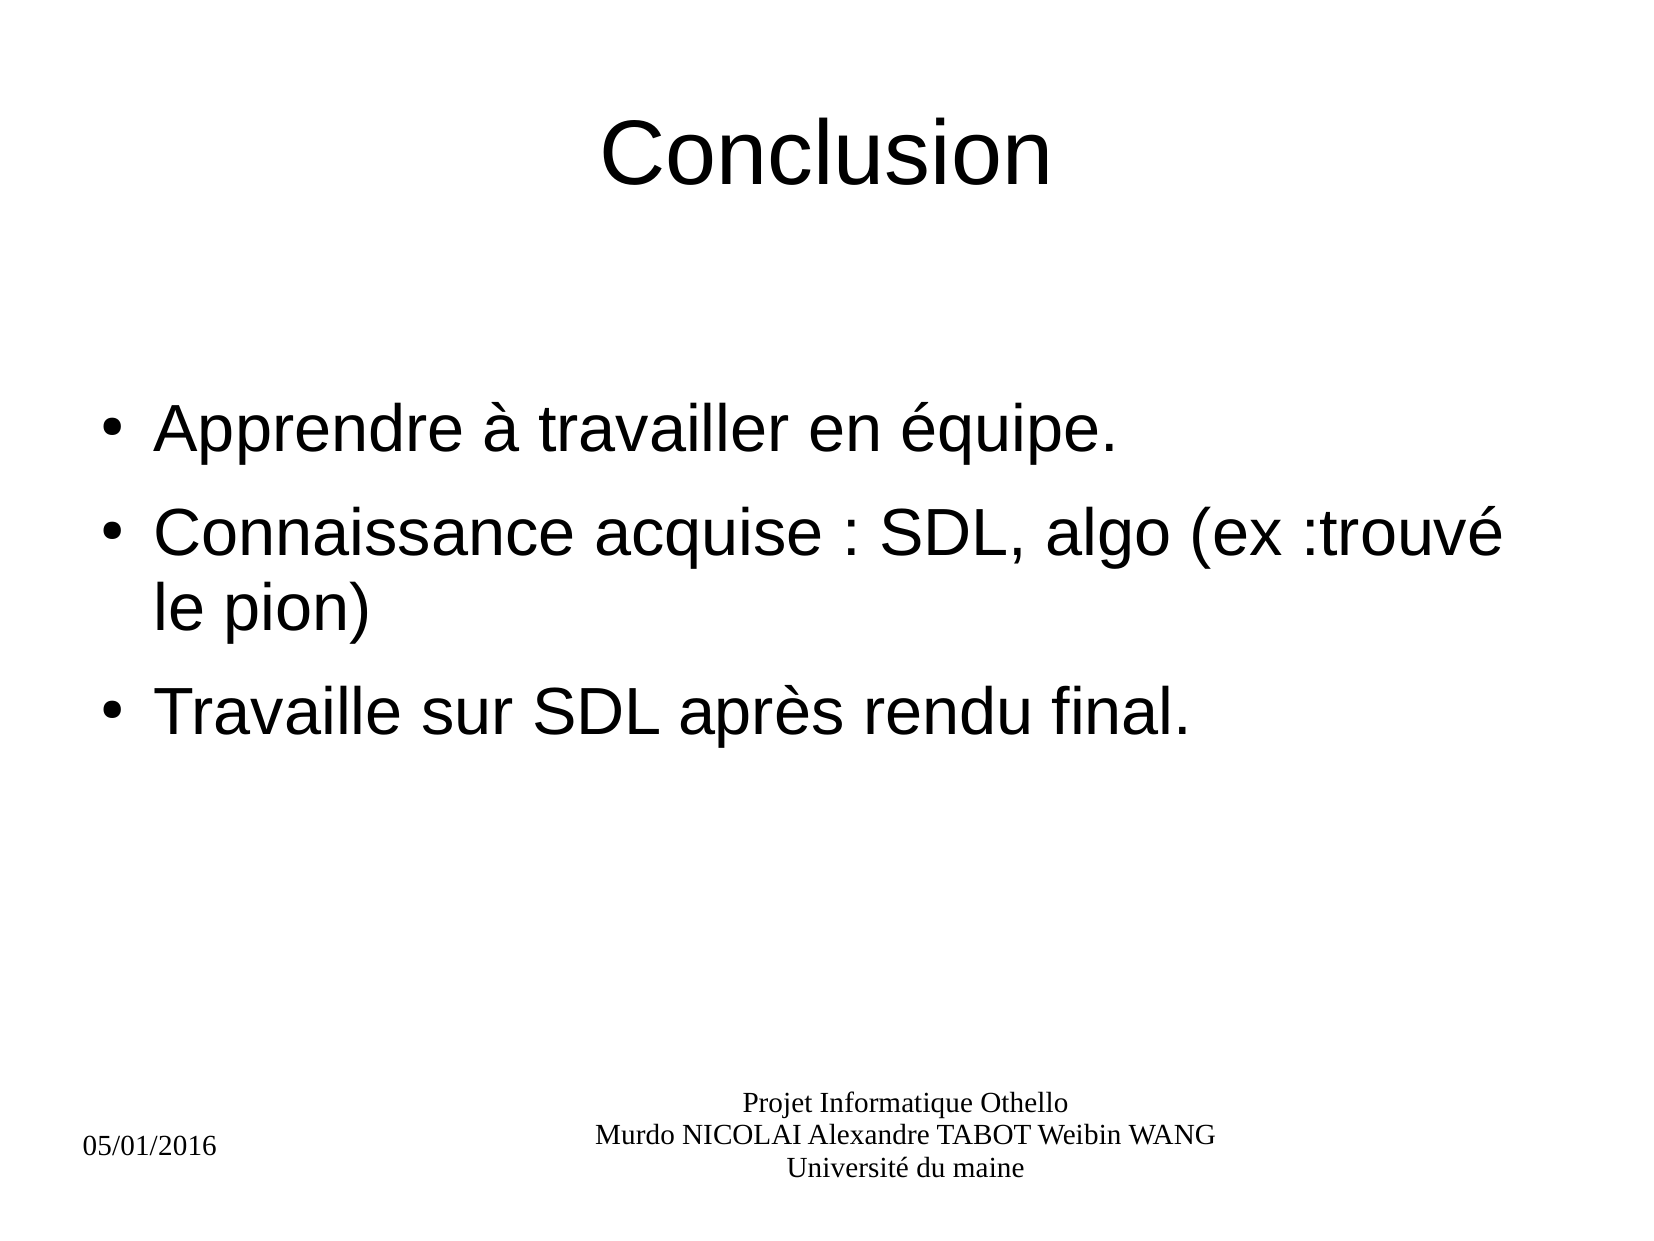

# Conclusion
Apprendre à travailler en équipe.
Connaissance acquise : SDL, algo (ex :trouvé le pion)
Travaille sur SDL après rendu final.